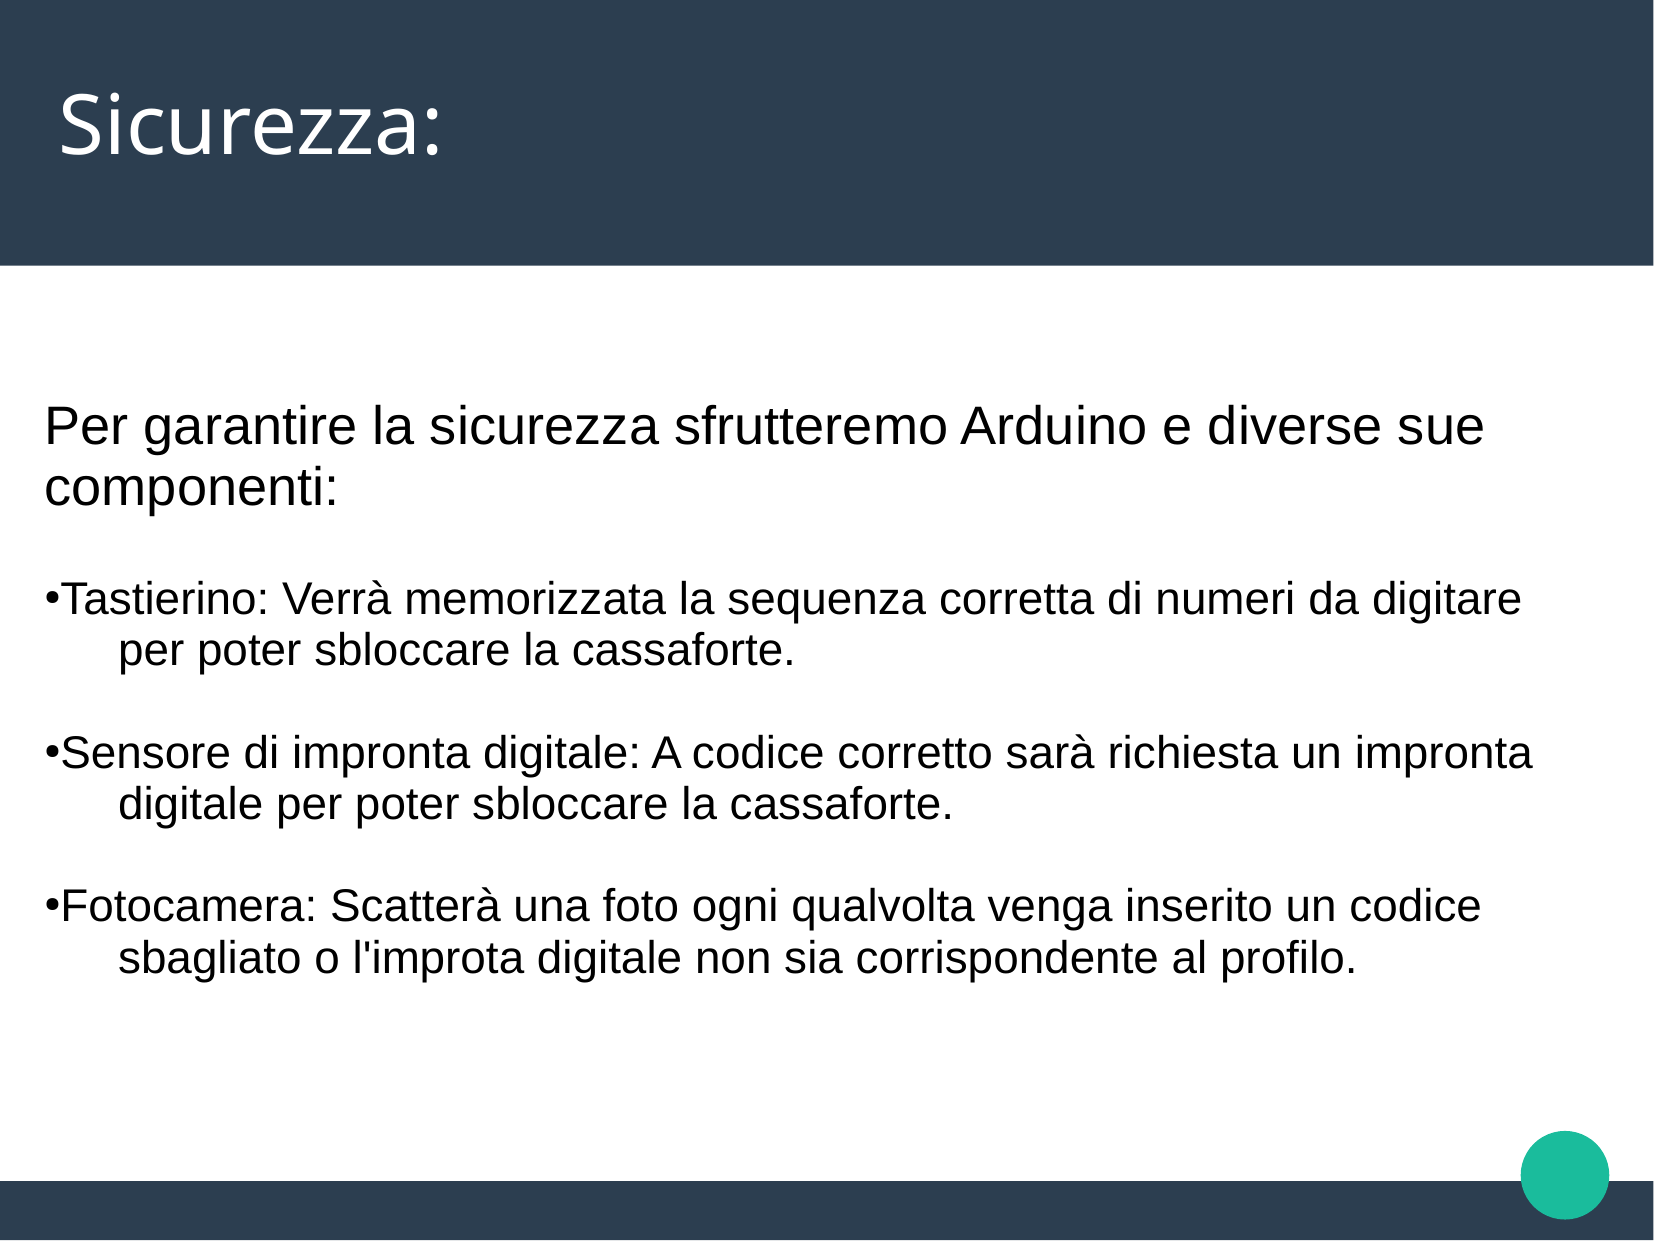

# Sicurezza:
Per garantire la sicurezza sfrutteremo Arduino e diverse sue componenti:
Tastierino: Verrà memorizzata la sequenza corretta di numeri da digitare 	per poter sbloccare la cassaforte.
Sensore di impronta digitale: A codice corretto sarà richiesta un impronta 	digitale per poter sbloccare la cassaforte.
Fotocamera: Scatterà una foto ogni qualvolta venga inserito un codice 		sbagliato o l'improta digitale non sia corrispondente al profilo.